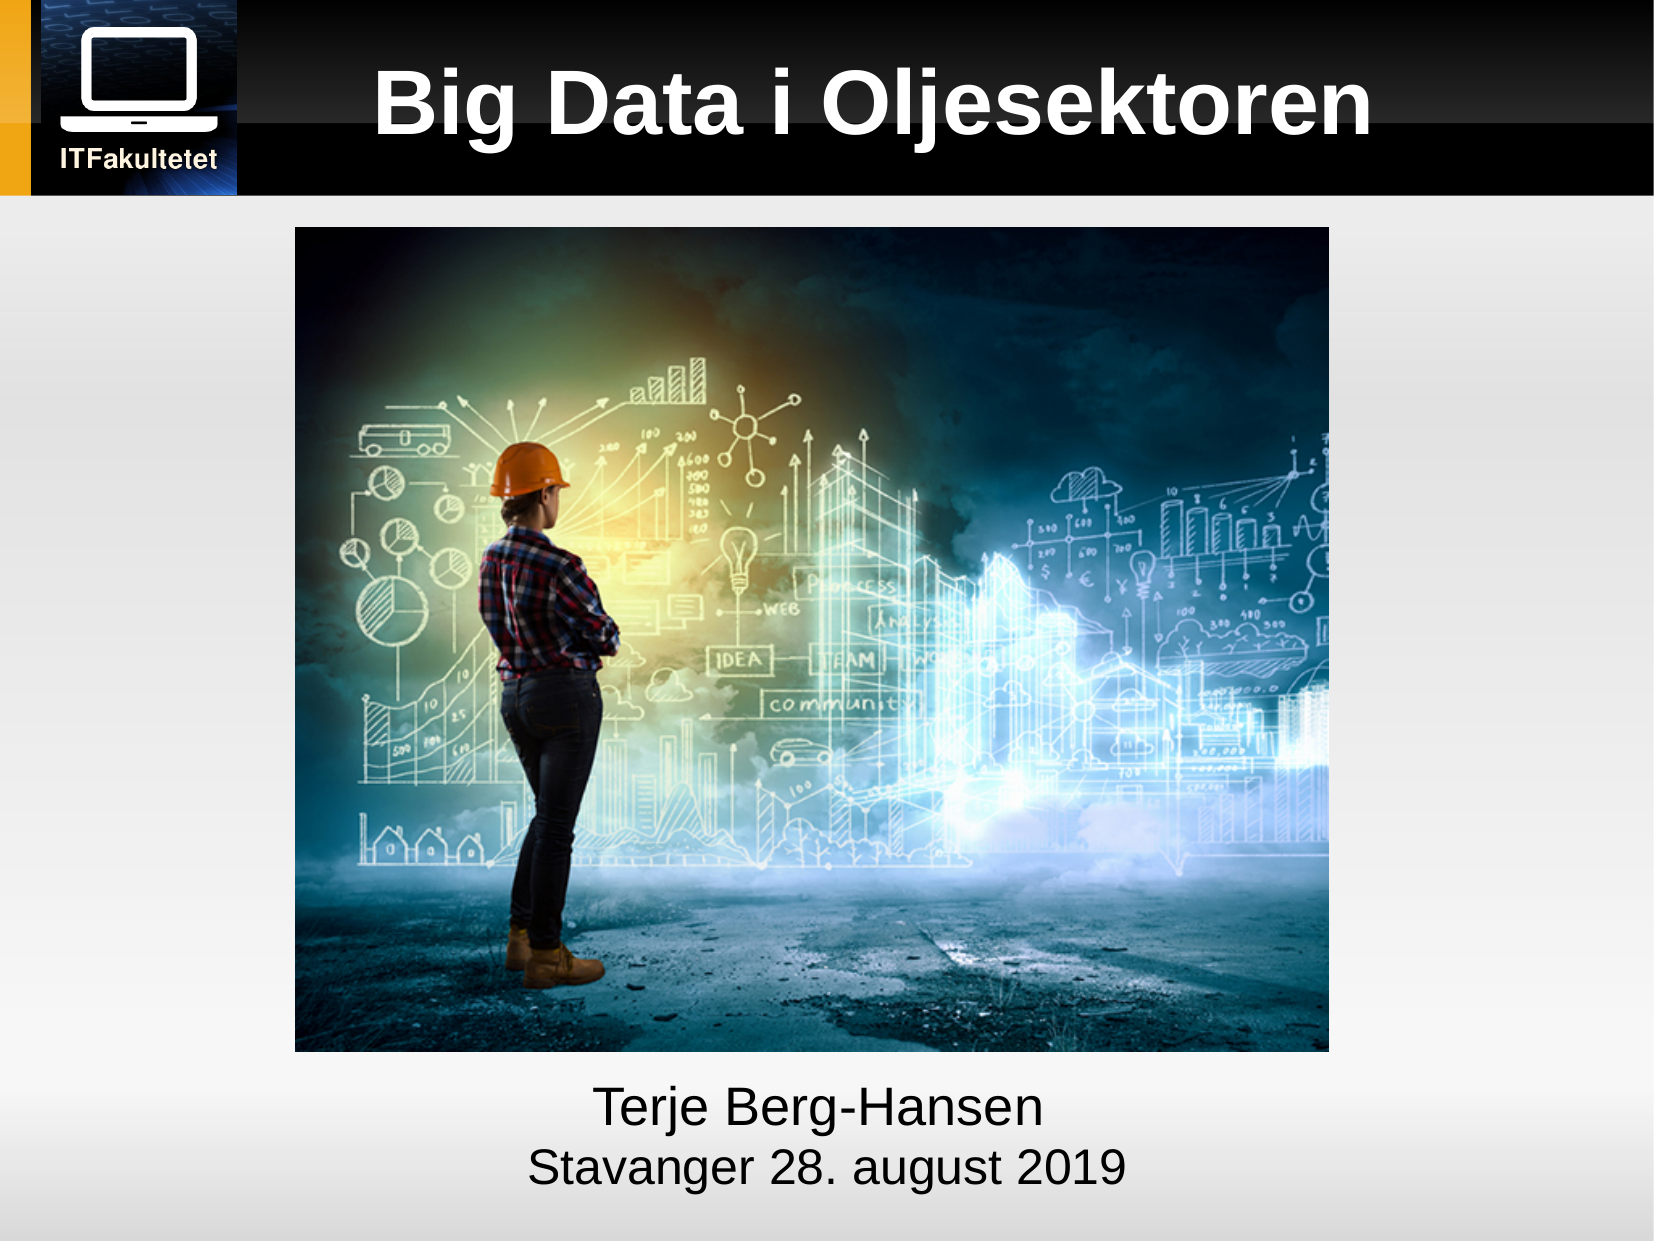

# Big Data i Oljesektoren
Terje Berg-Hansen
Stavanger 28. august 2019